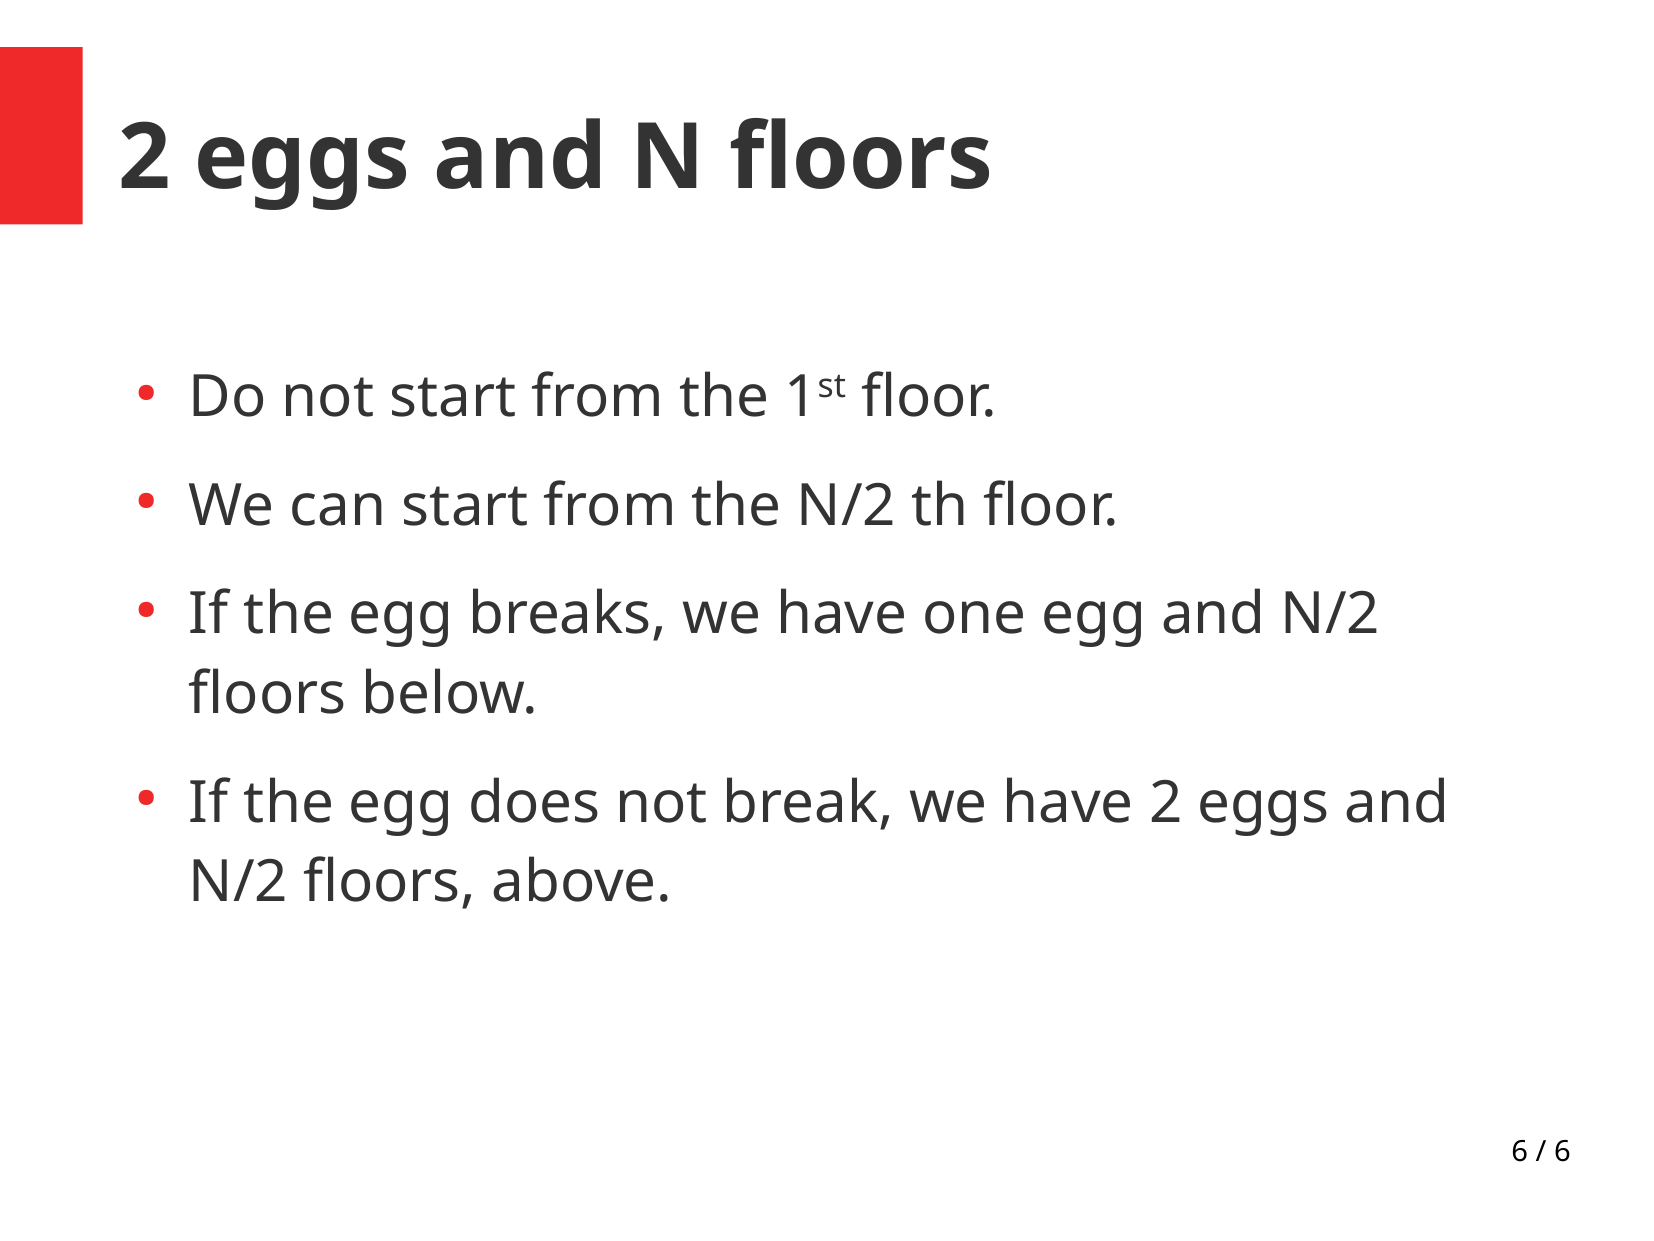

# 2 eggs and N floors
Do not start from the 1st floor.
We can start from the N/2 th floor.
If the egg breaks, we have one egg and N/2 floors below.
If the egg does not break, we have 2 eggs and N/2 floors, above.
6